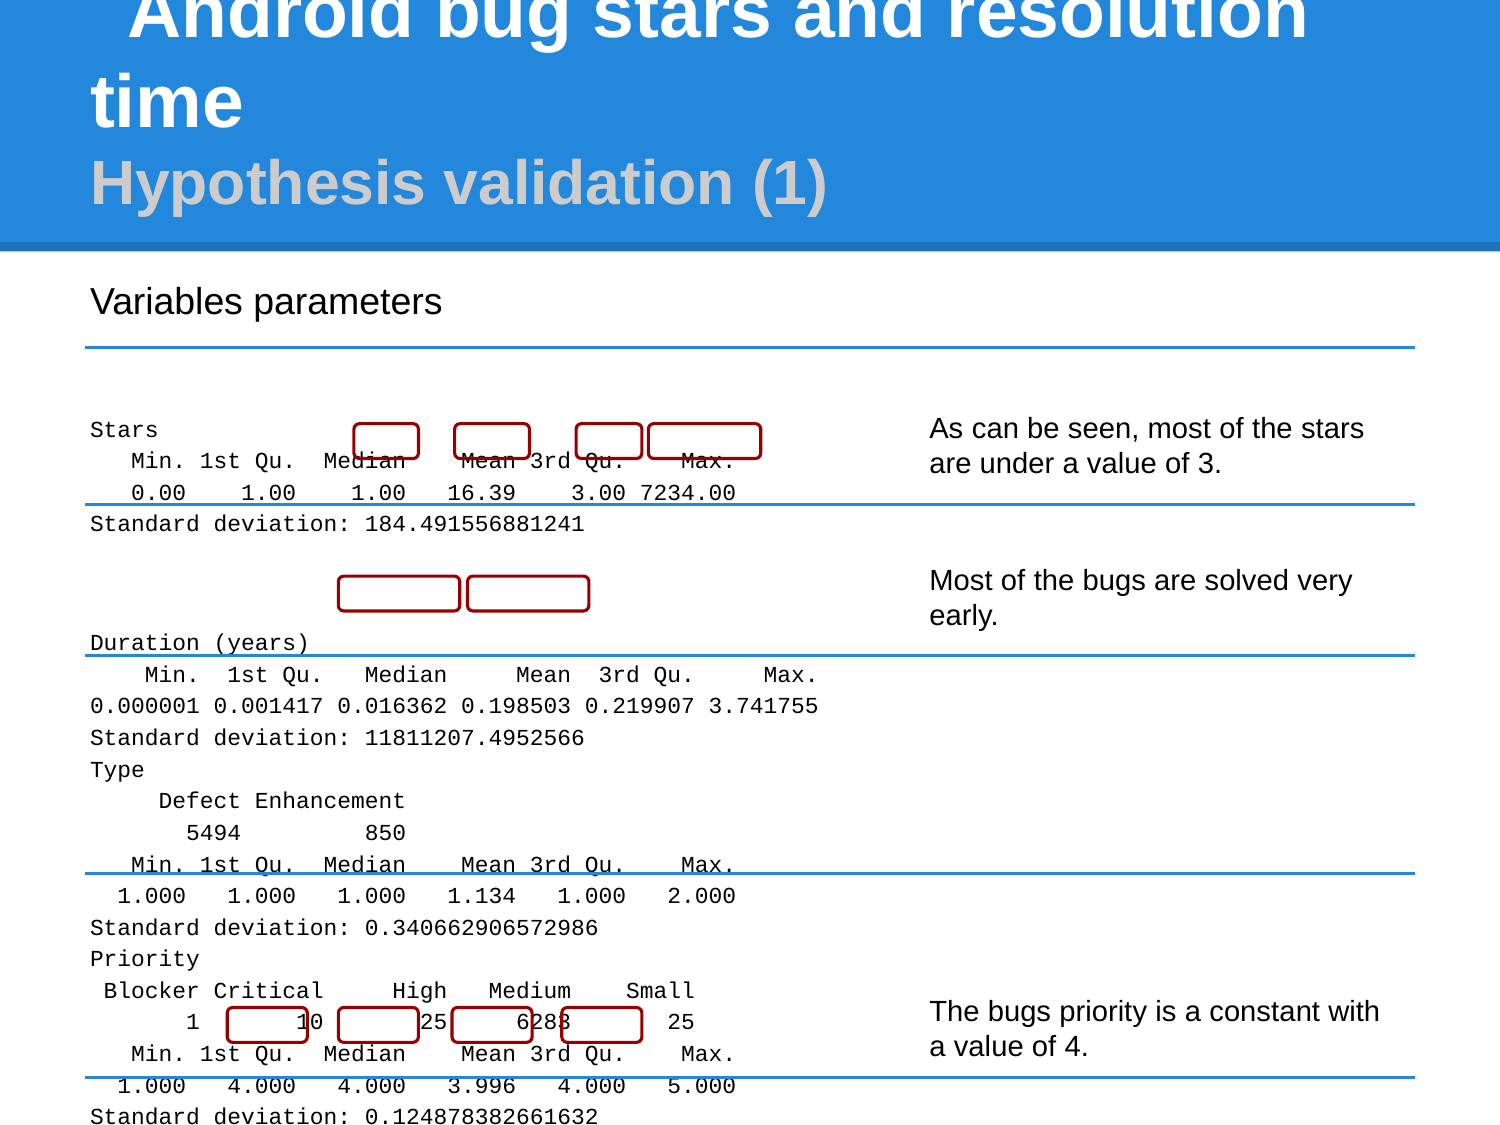

Android bug stars and resolution time
Hypothesis validation (1)
# Variables parameters
Stars
 Min. 1st Qu. Median Mean 3rd Qu. Max.
 0.00 1.00 1.00 16.39 3.00 7234.00
Standard deviation: 184.491556881241
Duration (years)
 Min. 1st Qu. Median Mean 3rd Qu. Max.
0.000001 0.001417 0.016362 0.198503 0.219907 3.741755
Standard deviation: 11811207.4952566
Type
 Defect Enhancement
 5494 850
 Min. 1st Qu. Median Mean 3rd Qu. Max.
 1.000 1.000 1.000 1.134 1.000 2.000
Standard deviation: 0.340662906572986
Priority
 Blocker Critical High Medium Small
 1 10 25 6283 25
 Min. 1st Qu. Median Mean 3rd Qu. Max.
 1.000 4.000 4.000 3.996 4.000 5.000
Standard deviation: 0.124878382661632
As can be seen, most of the stars are under a value of 3.
Most of the bugs are solved very early.
The bugs priority is a constant with a value of 4.